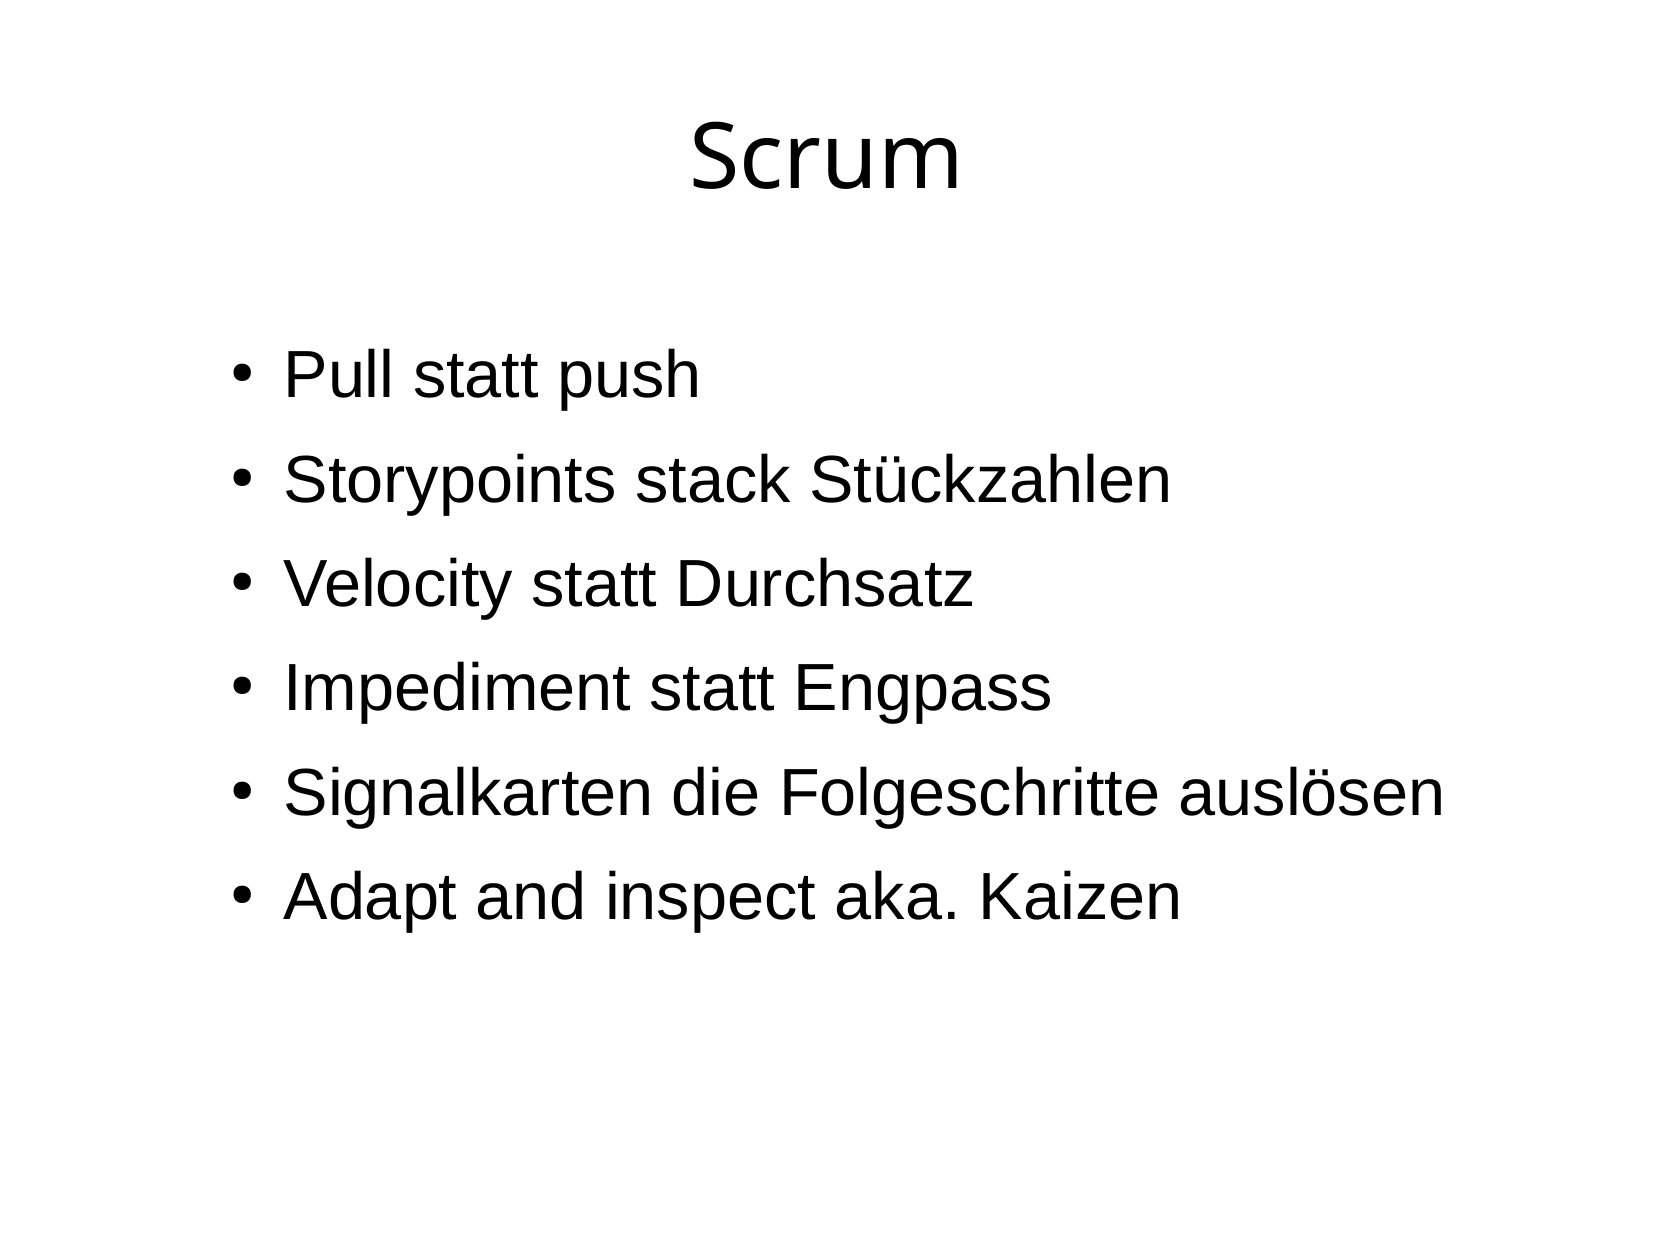

# Scrum
Pull statt push
Storypoints stack Stückzahlen
Velocity statt Durchsatz
Impediment statt Engpass
Signalkarten die Folgeschritte auslösen
Adapt and inspect aka. Kaizen